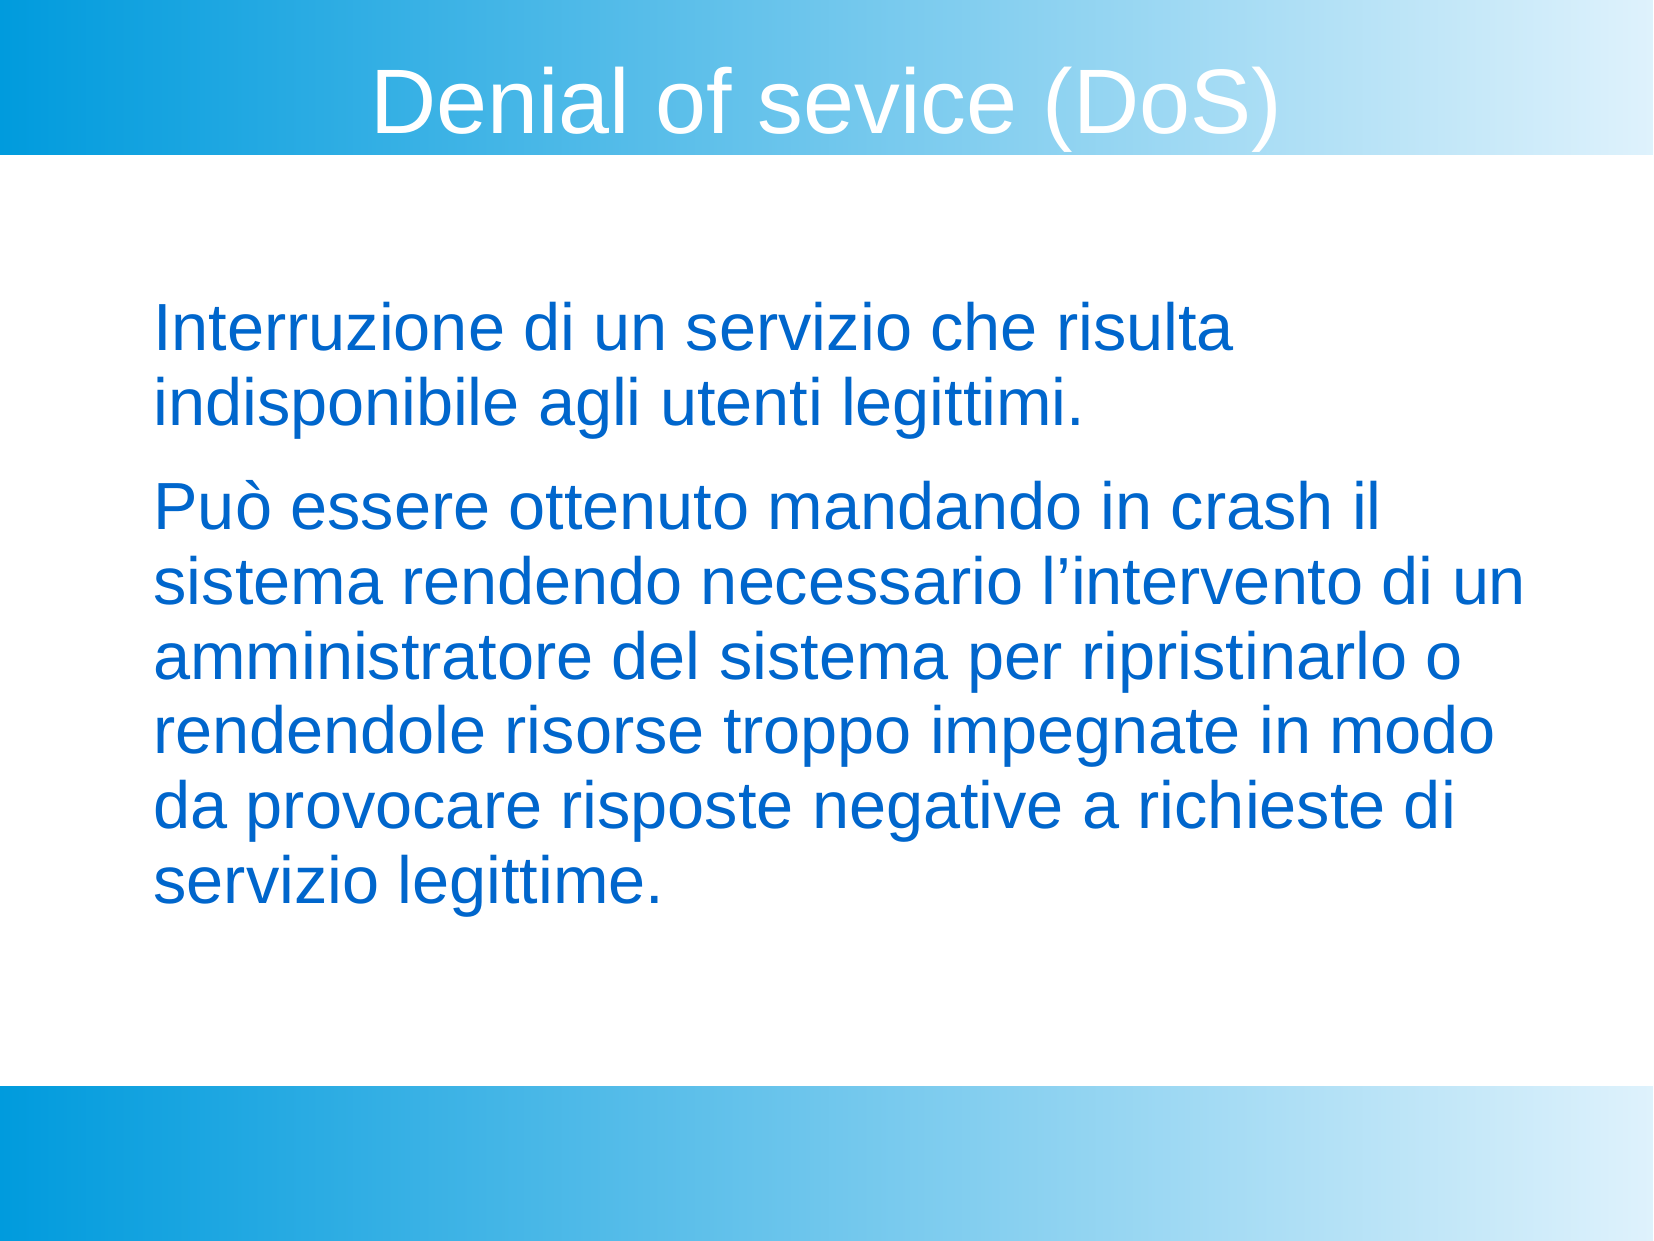

# Denial of sevice (DoS)
Interruzione di un servizio che risulta indisponibile agli utenti legittimi.
Può essere ottenuto mandando in crash il sistema rendendo necessario l’intervento di un amministratore del sistema per ripristinarlo o rendendole risorse troppo impegnate in modo da provocare risposte negative a richieste di servizio legittime.